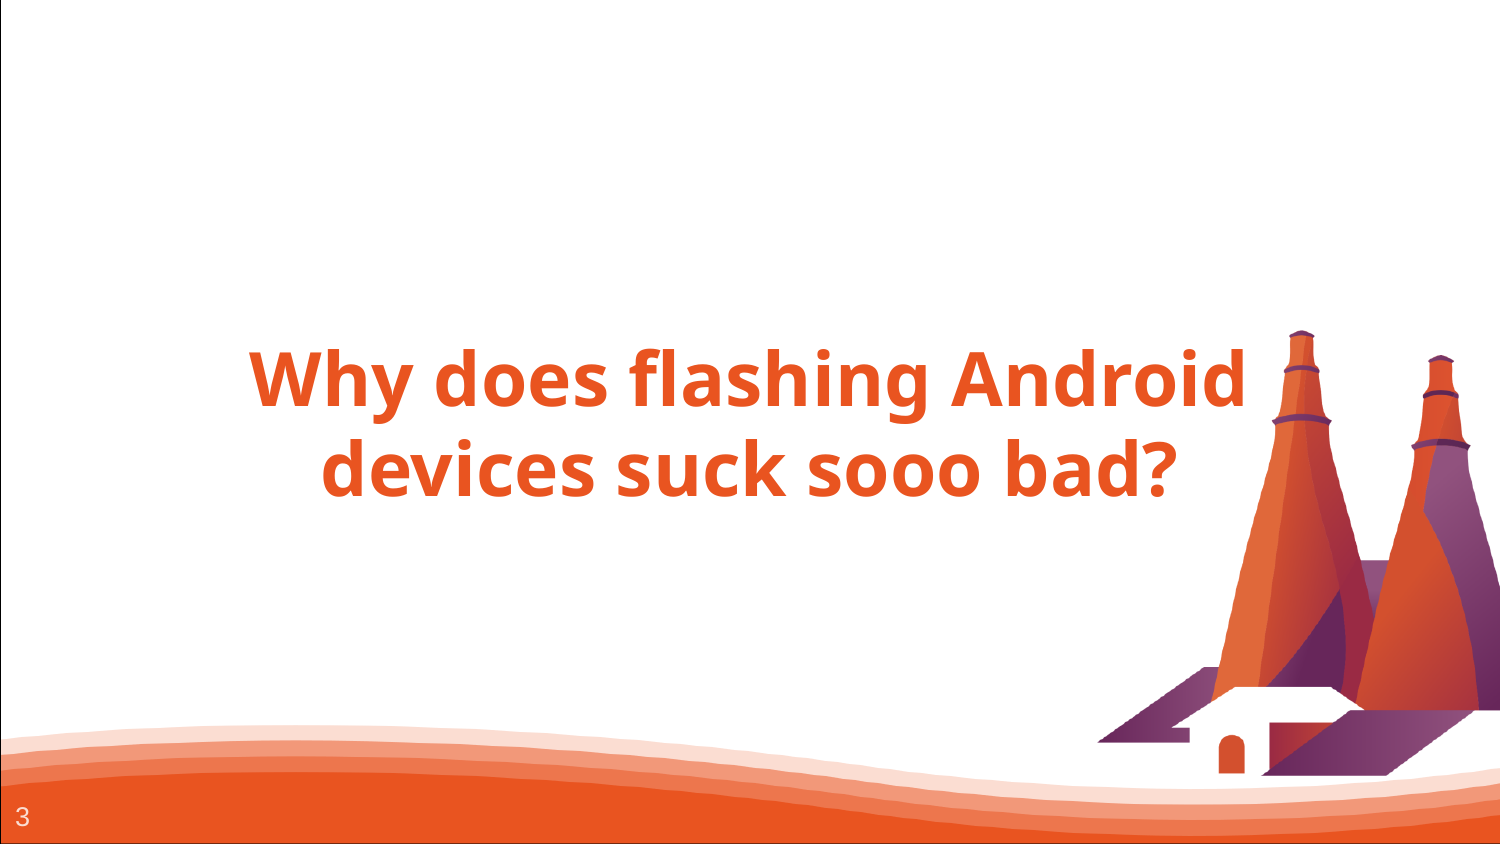

# Why does flashing Android devices suck sooo bad?